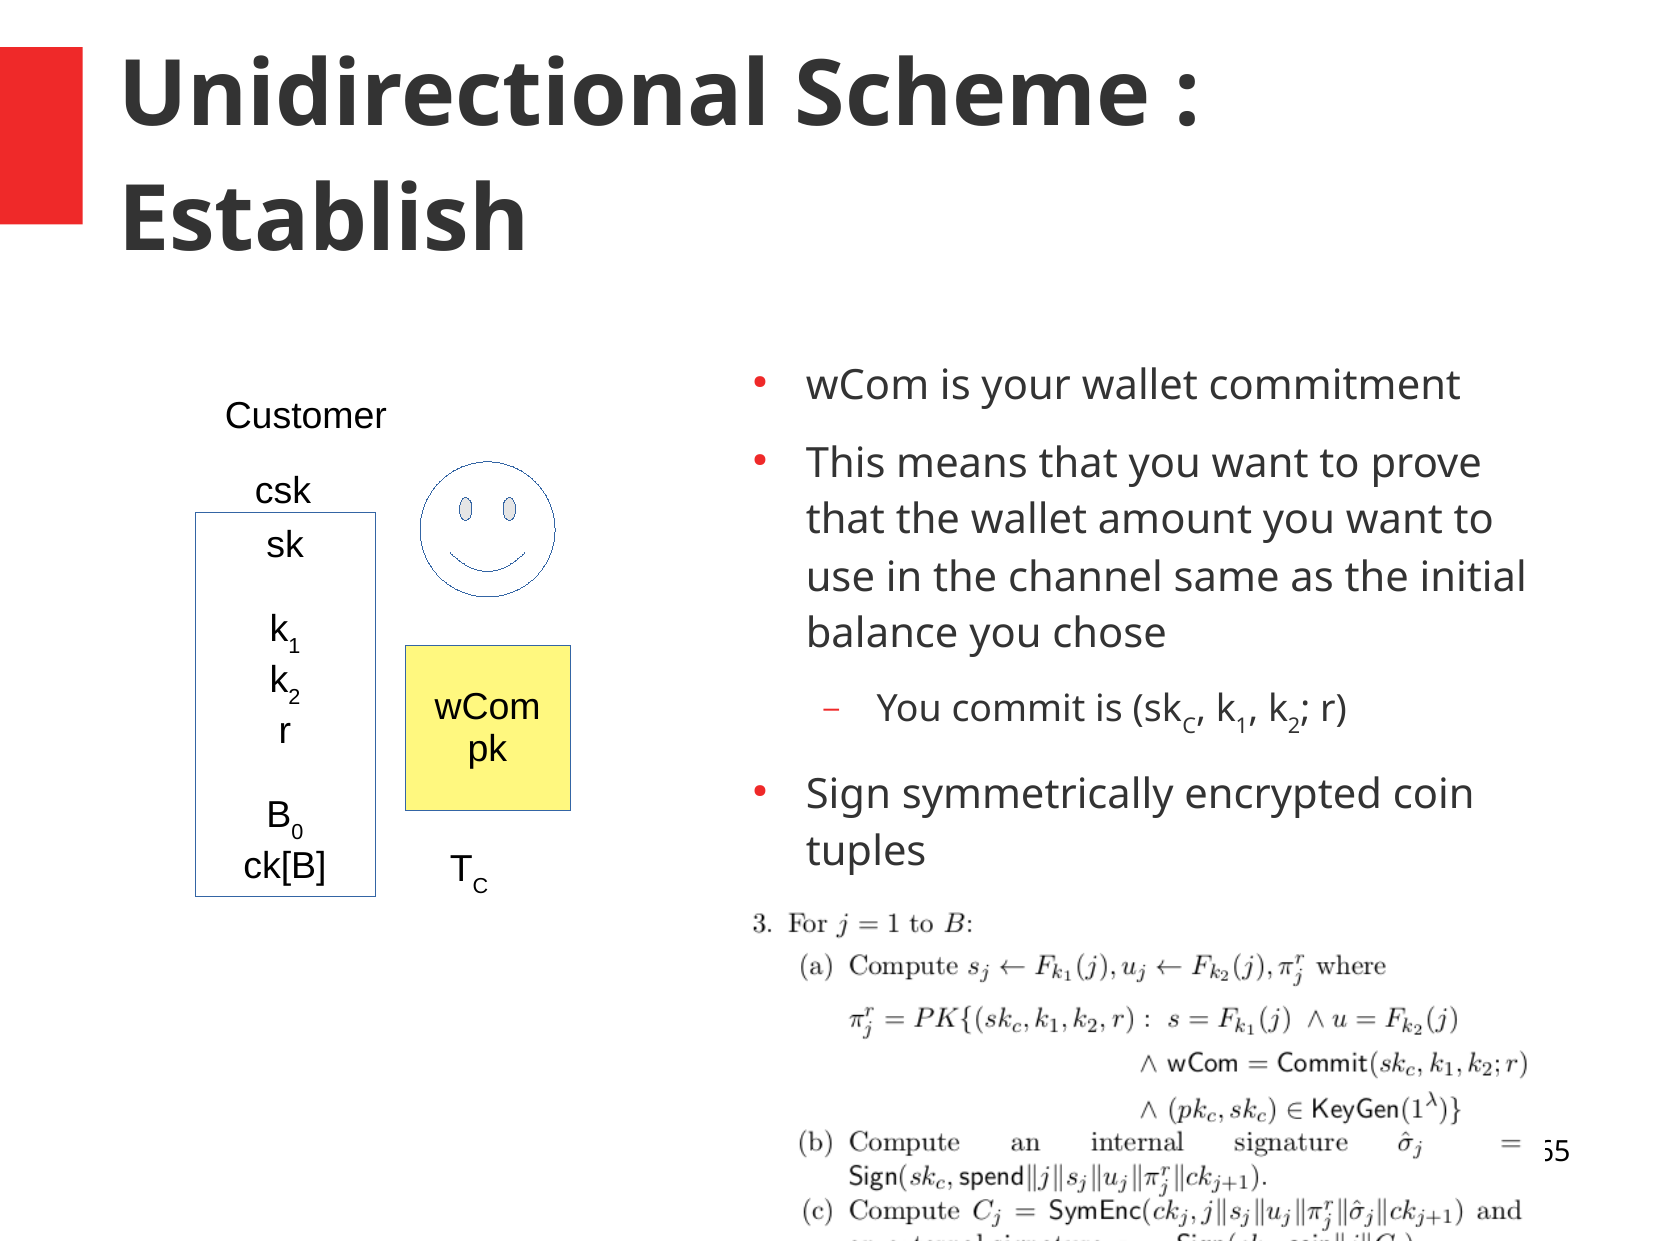

# Unidirectional Scheme : Establish
wCom is your wallet commitment
This means that you want to prove that the wallet amount you want to use in the channel same as the initial balance you chose
You commit is (skC, k1, k2; r)
Sign symmetrically encrypted coin tuples
Customer
csk
sk
k1
k2
r
B0
ck[B]
wCom
pk
TC
21